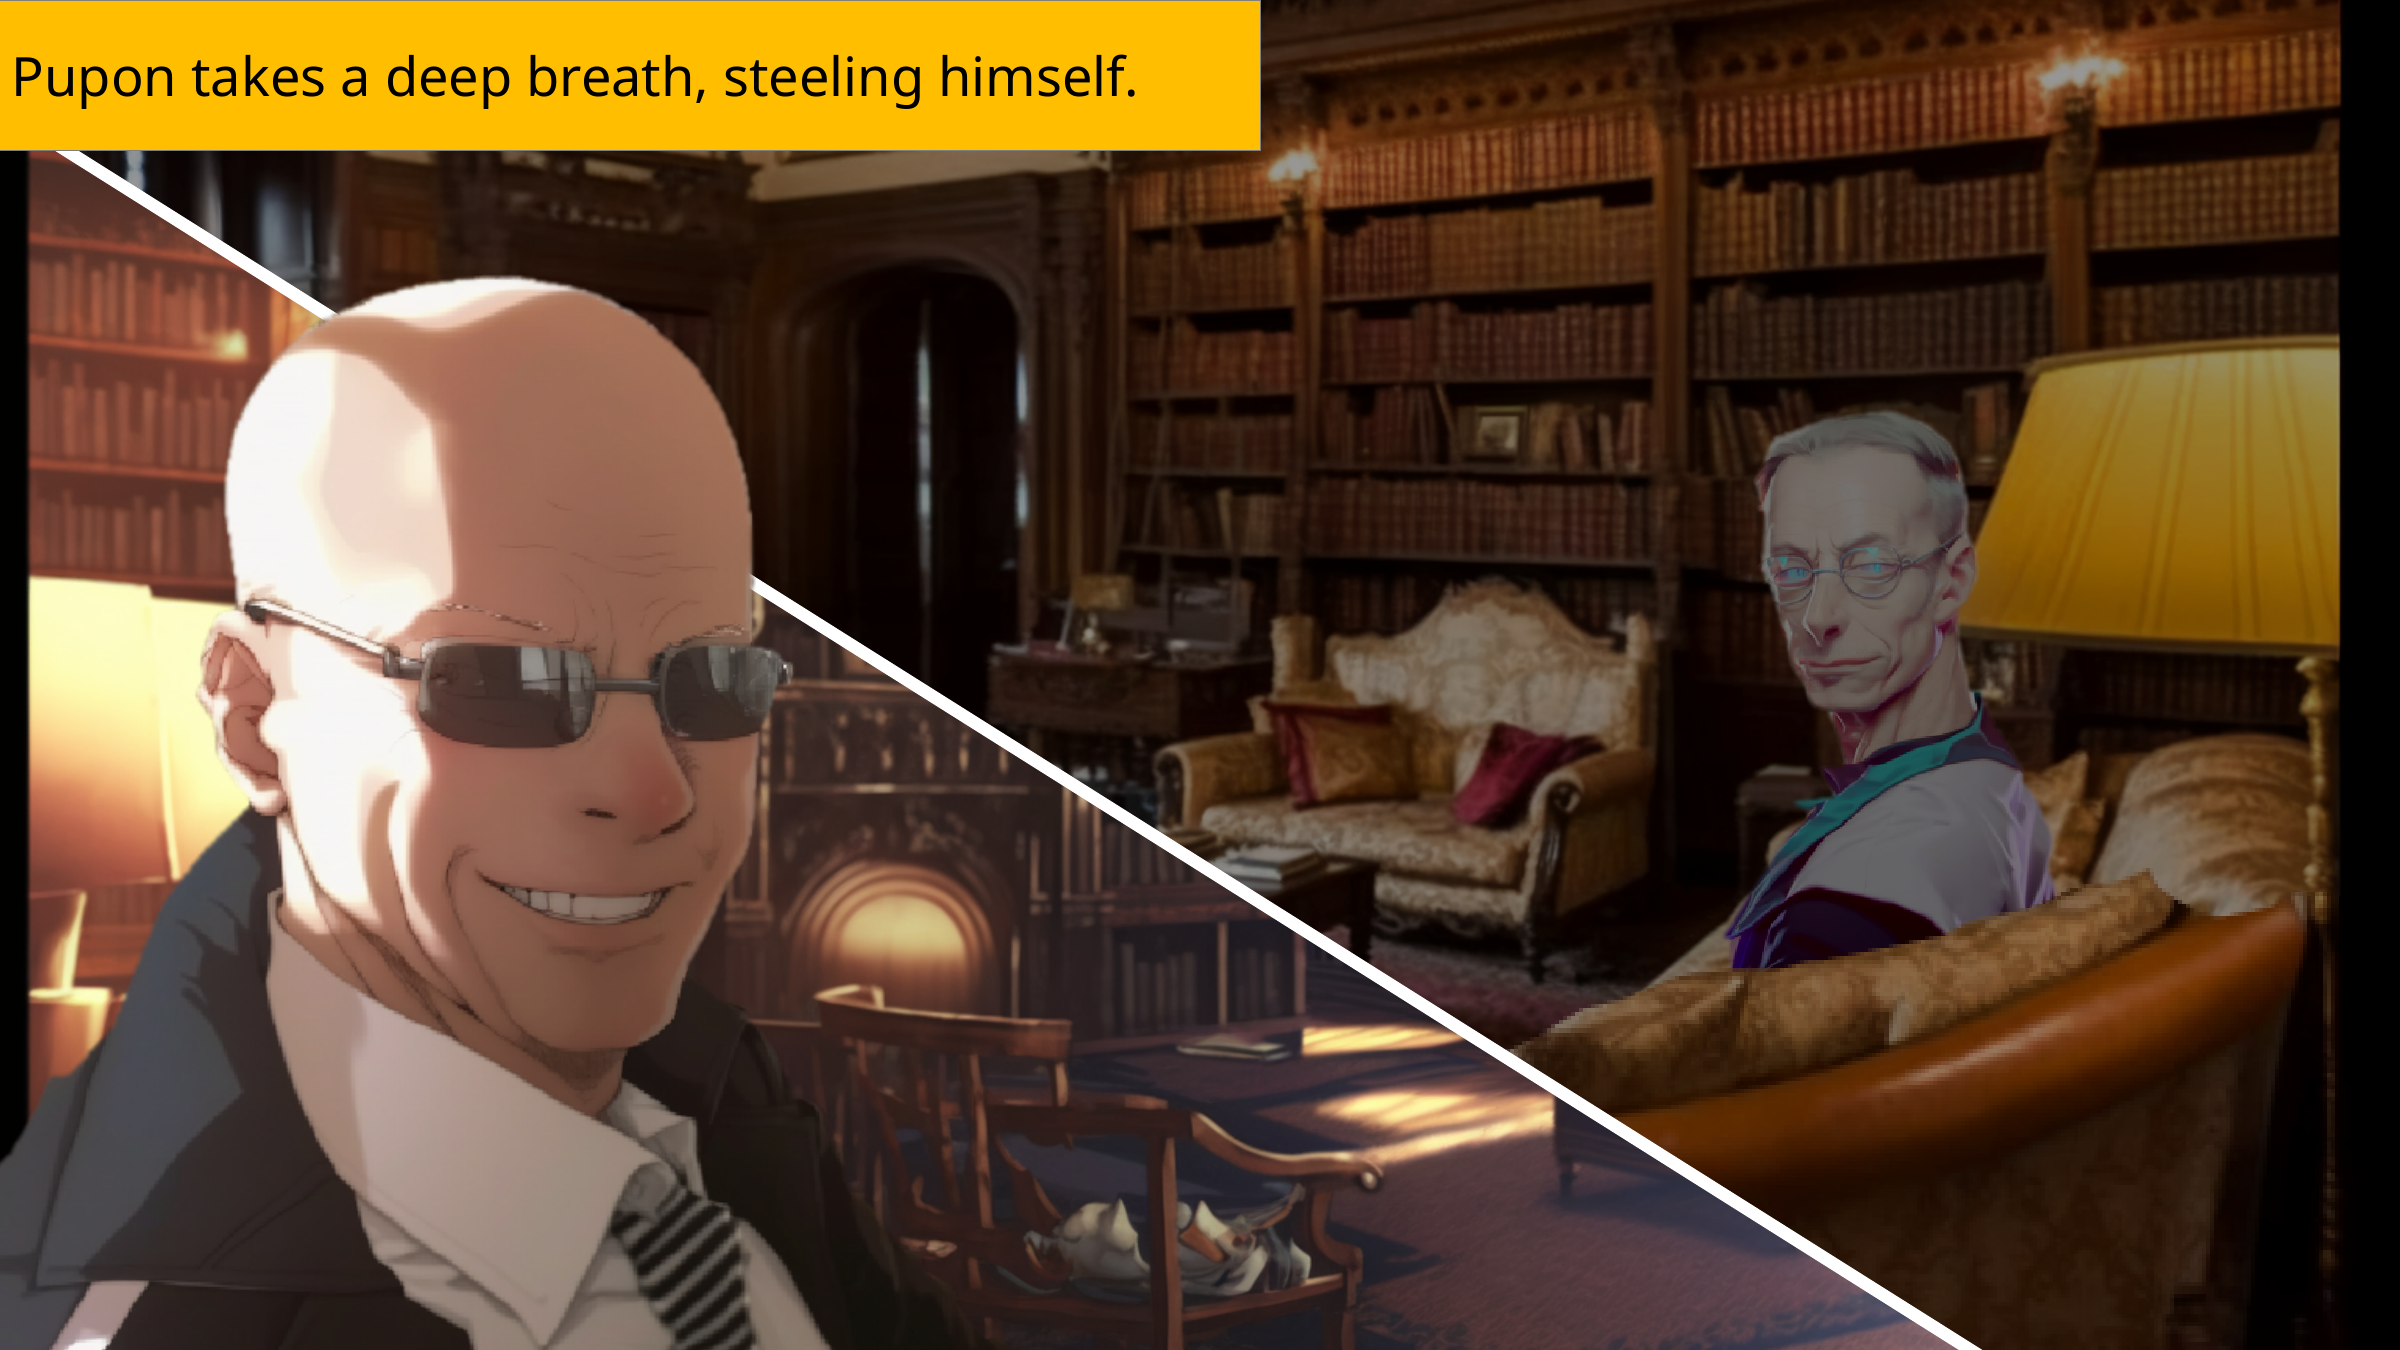

Pupon takes a deep breath, steeling himself.